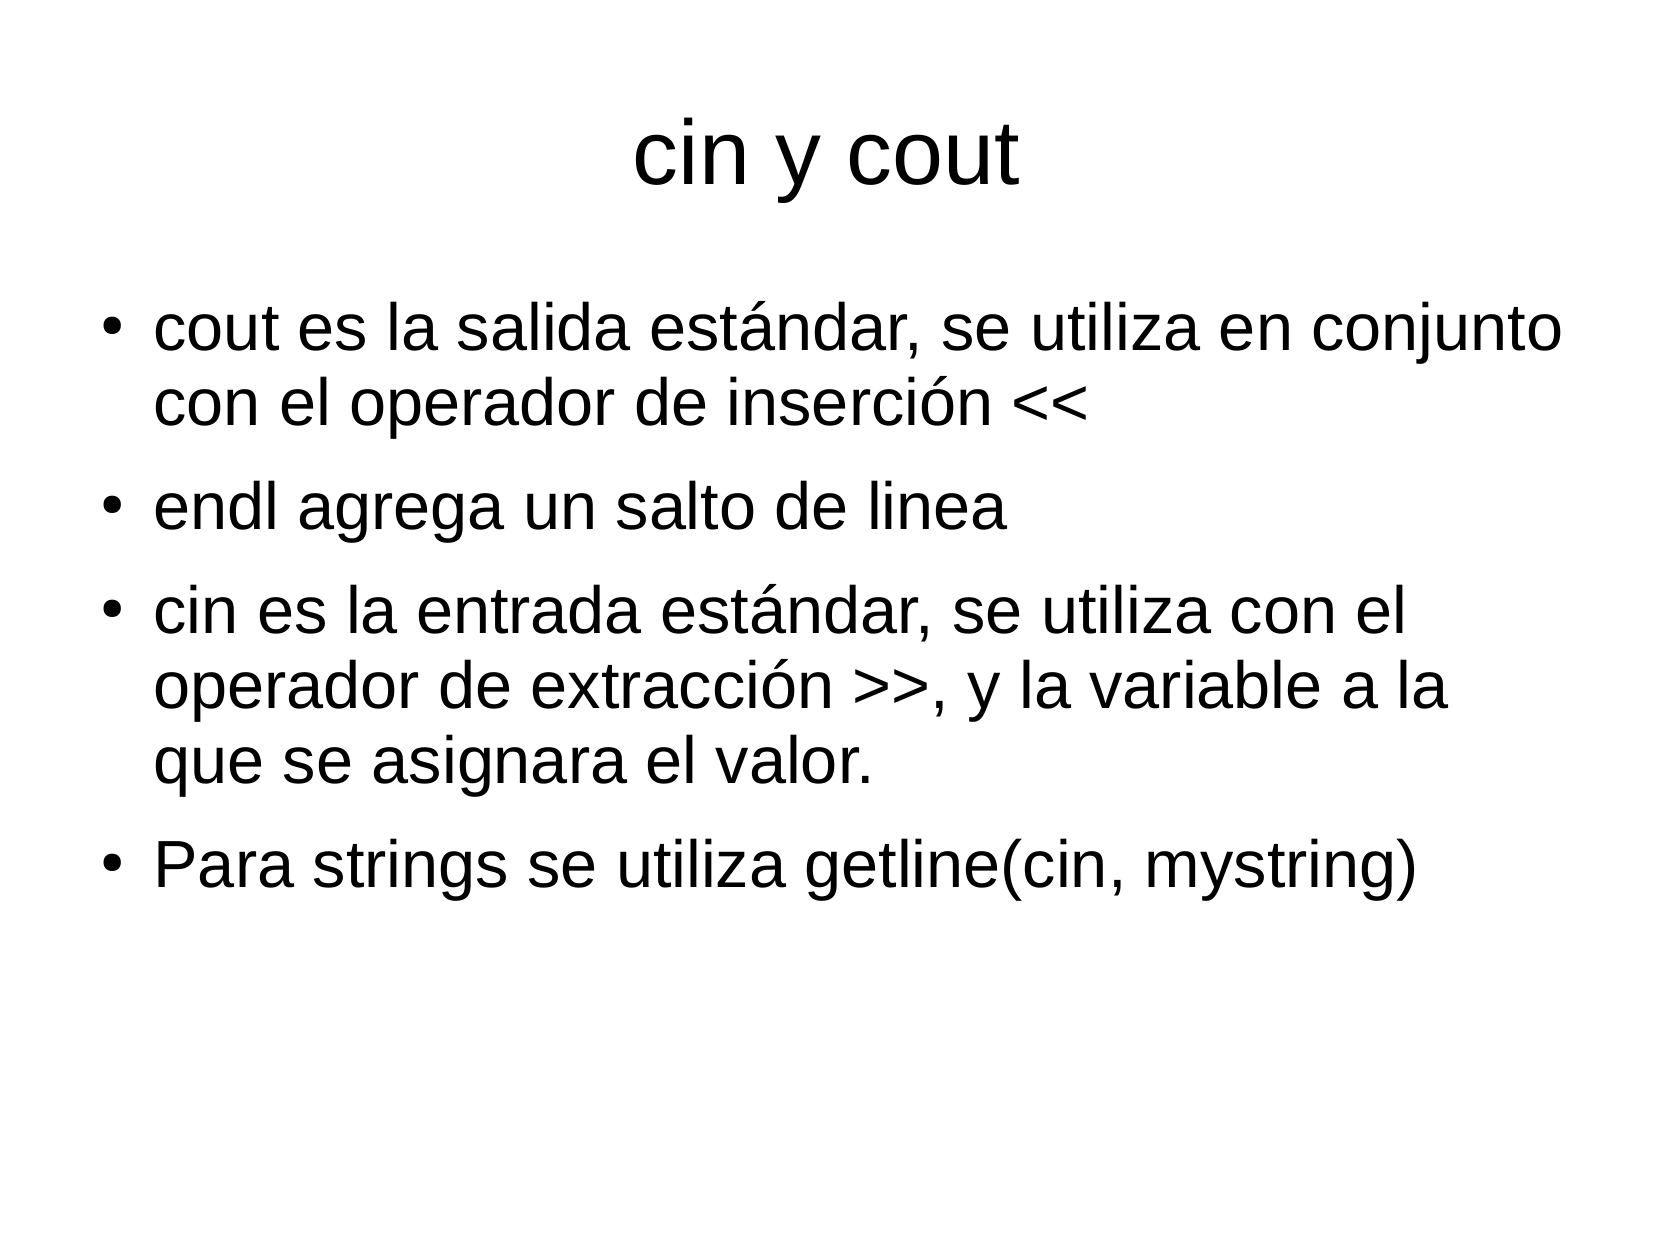

# cin y cout
cout es la salida estándar, se utiliza en conjunto con el operador de inserción <<
endl agrega un salto de linea
cin es la entrada estándar, se utiliza con el operador de extracción >>, y la variable a la que se asignara el valor.
Para strings se utiliza getline(cin, mystring)